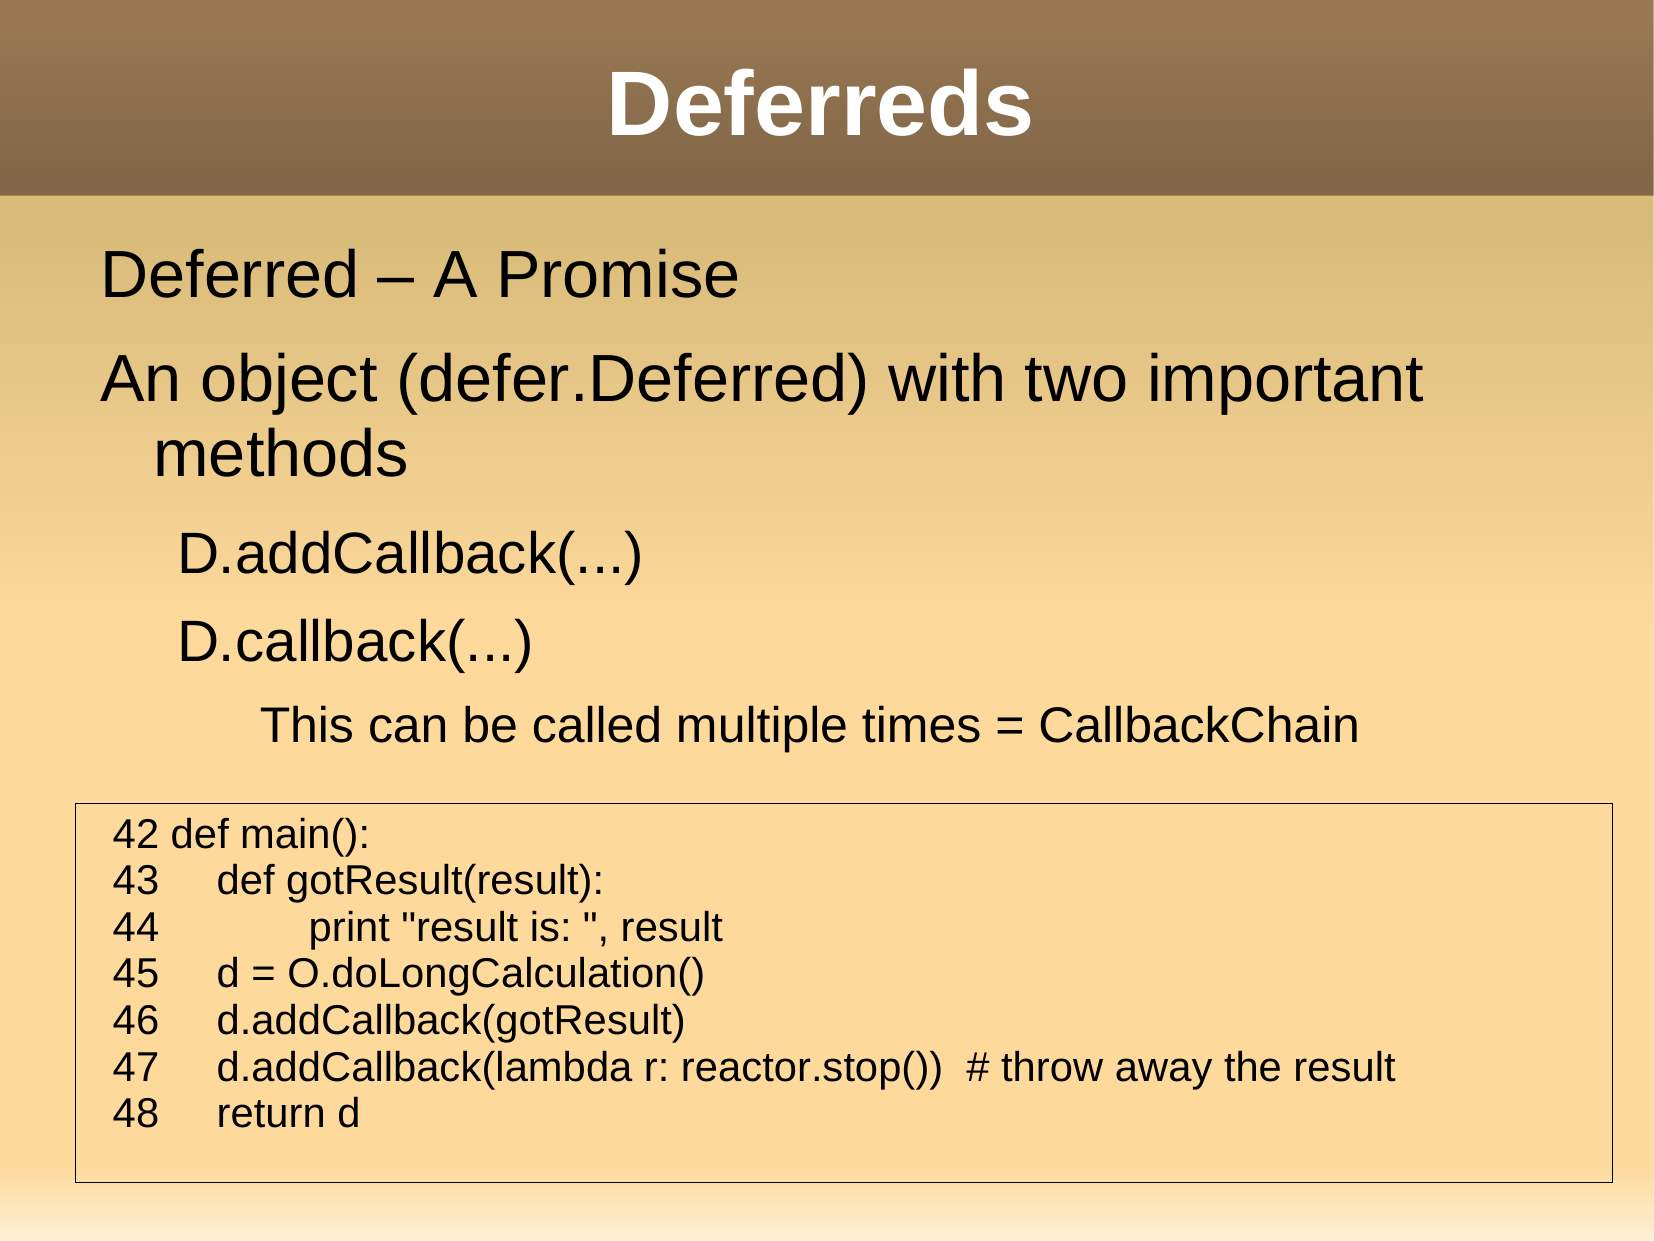

# Deferreds
Deferred – A Promise
An object (defer.Deferred) with two important methods
D.addCallback(...)
D.callback(...)
This can be called multiple times = CallbackChain
 42 def main():
 43 def gotResult(result):
 44 print "result is: ", result
 45 d = O.doLongCalculation()
 46 d.addCallback(gotResult)
 47 d.addCallback(lambda r: reactor.stop()) # throw away the result
 48 return d